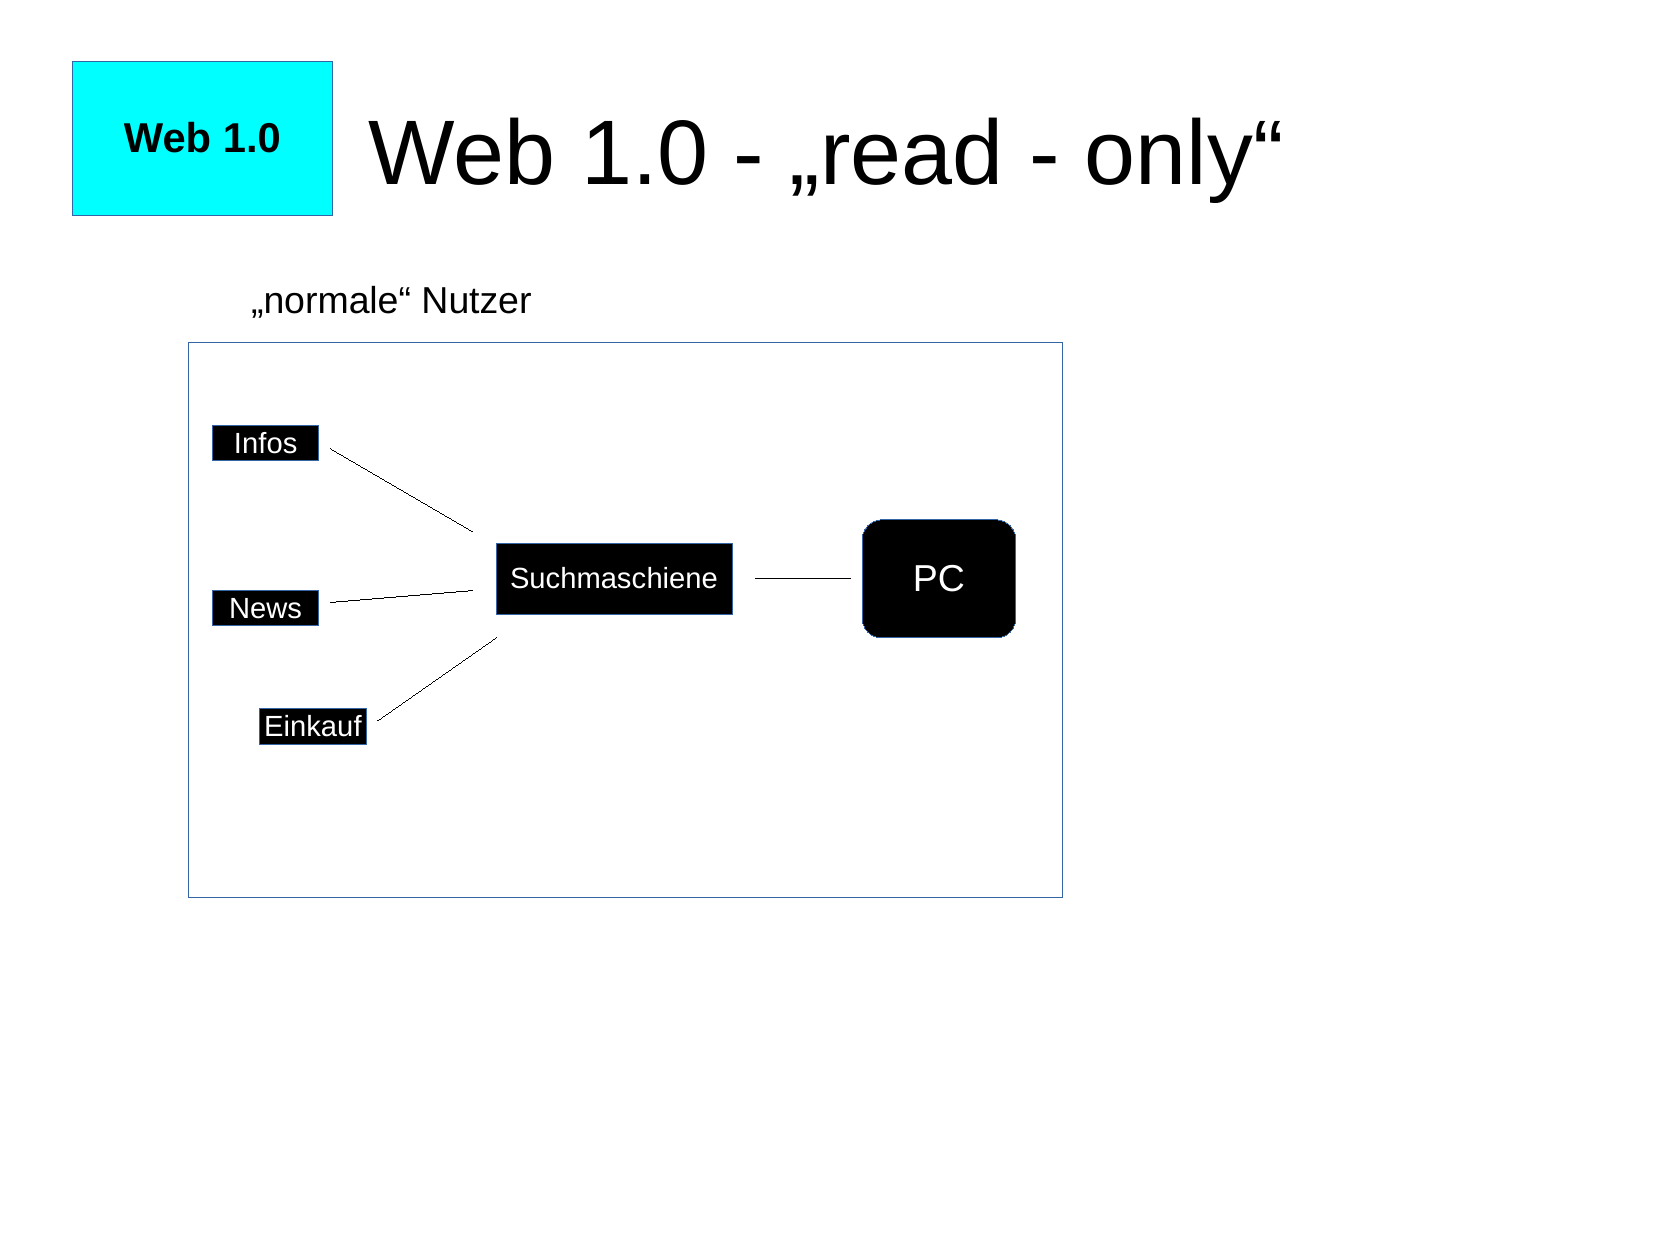

# Web 1.0 - „read - only“
Web 1.0
„normale“ Nutzer
Infos
PC
Suchmaschiene
News
Einkauf